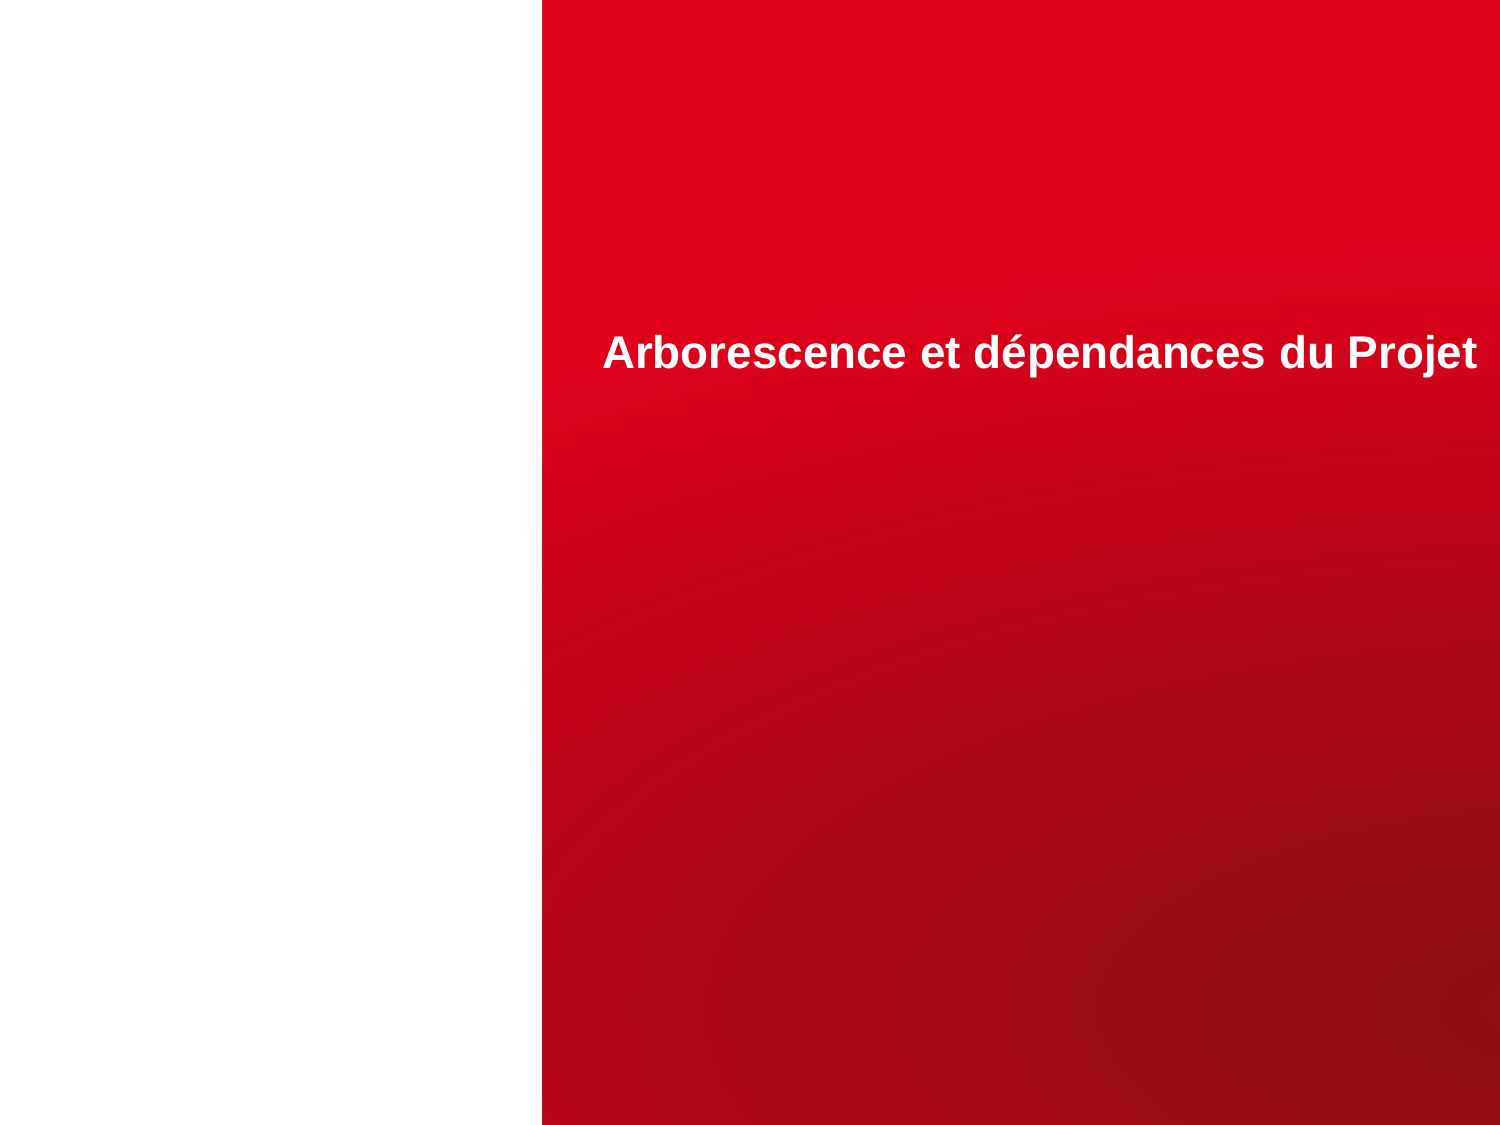

# Arborescence et dépendances du Projet
CEA | 10 AVRIL 2012
Cargèse, 4 Octobre 2016
| PAGE
| PAGE